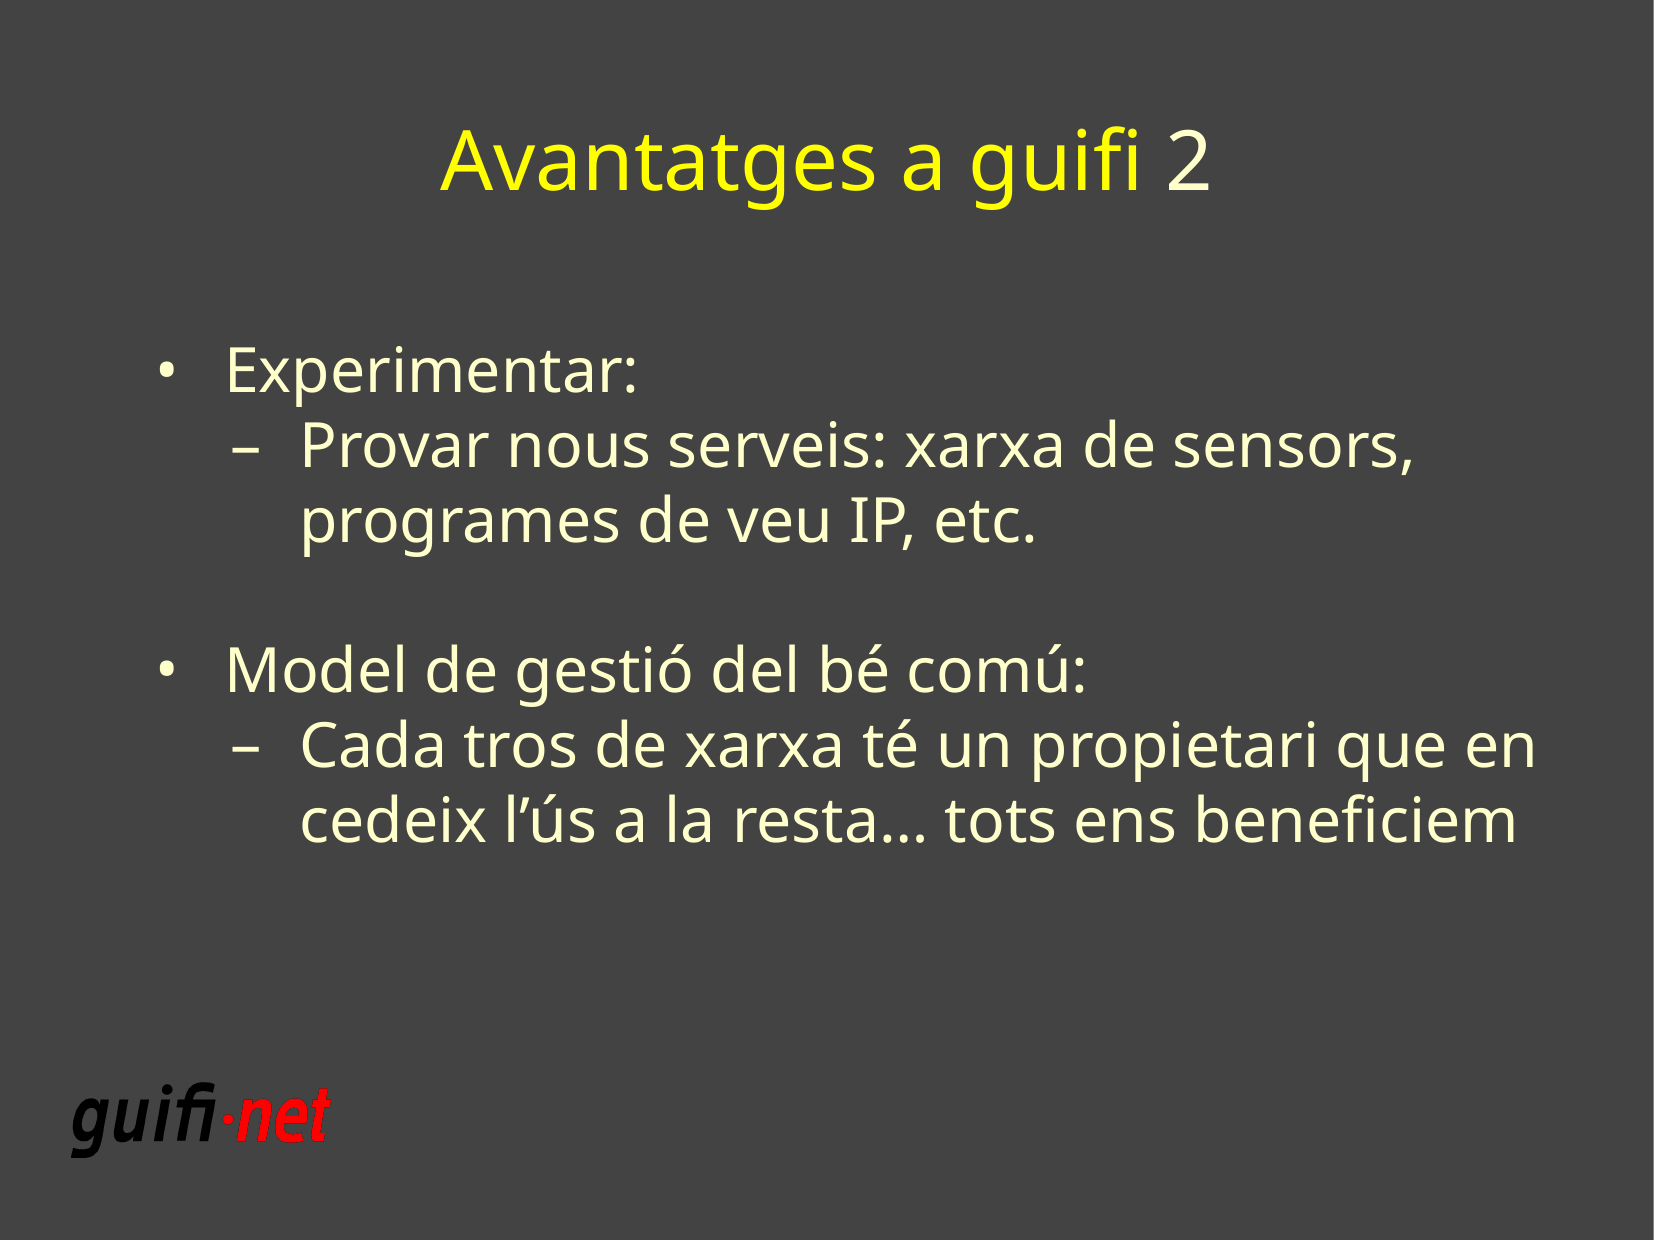

# Avantatges a guifi 2
Experimentar:
Provar nous serveis: xarxa de sensors, programes de veu IP, etc.
Model de gestió del bé comú:
Cada tros de xarxa té un propietari que en cedeix l’ús a la resta… tots ens beneficiem